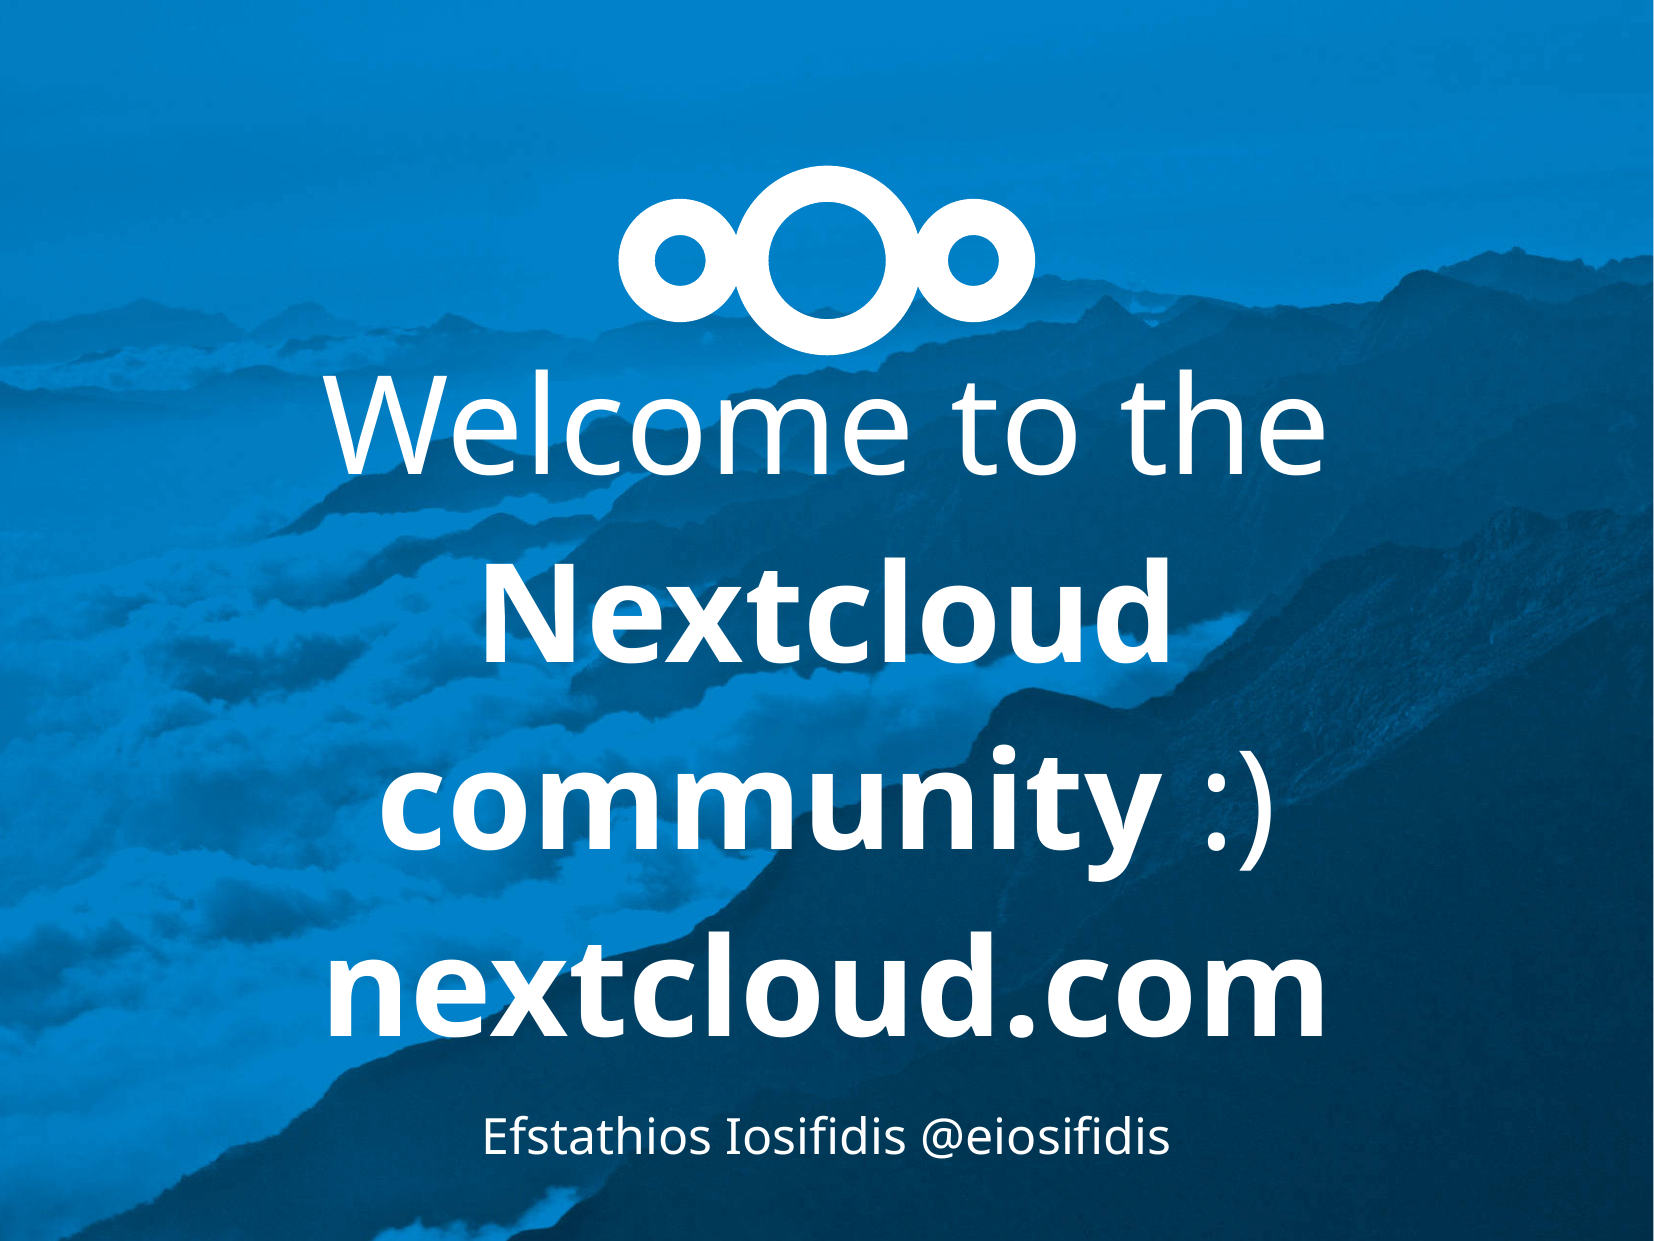

# Welcome to the Nextcloud community :) nextcloud.com
Efstathios Iosifidis @eiosifidis